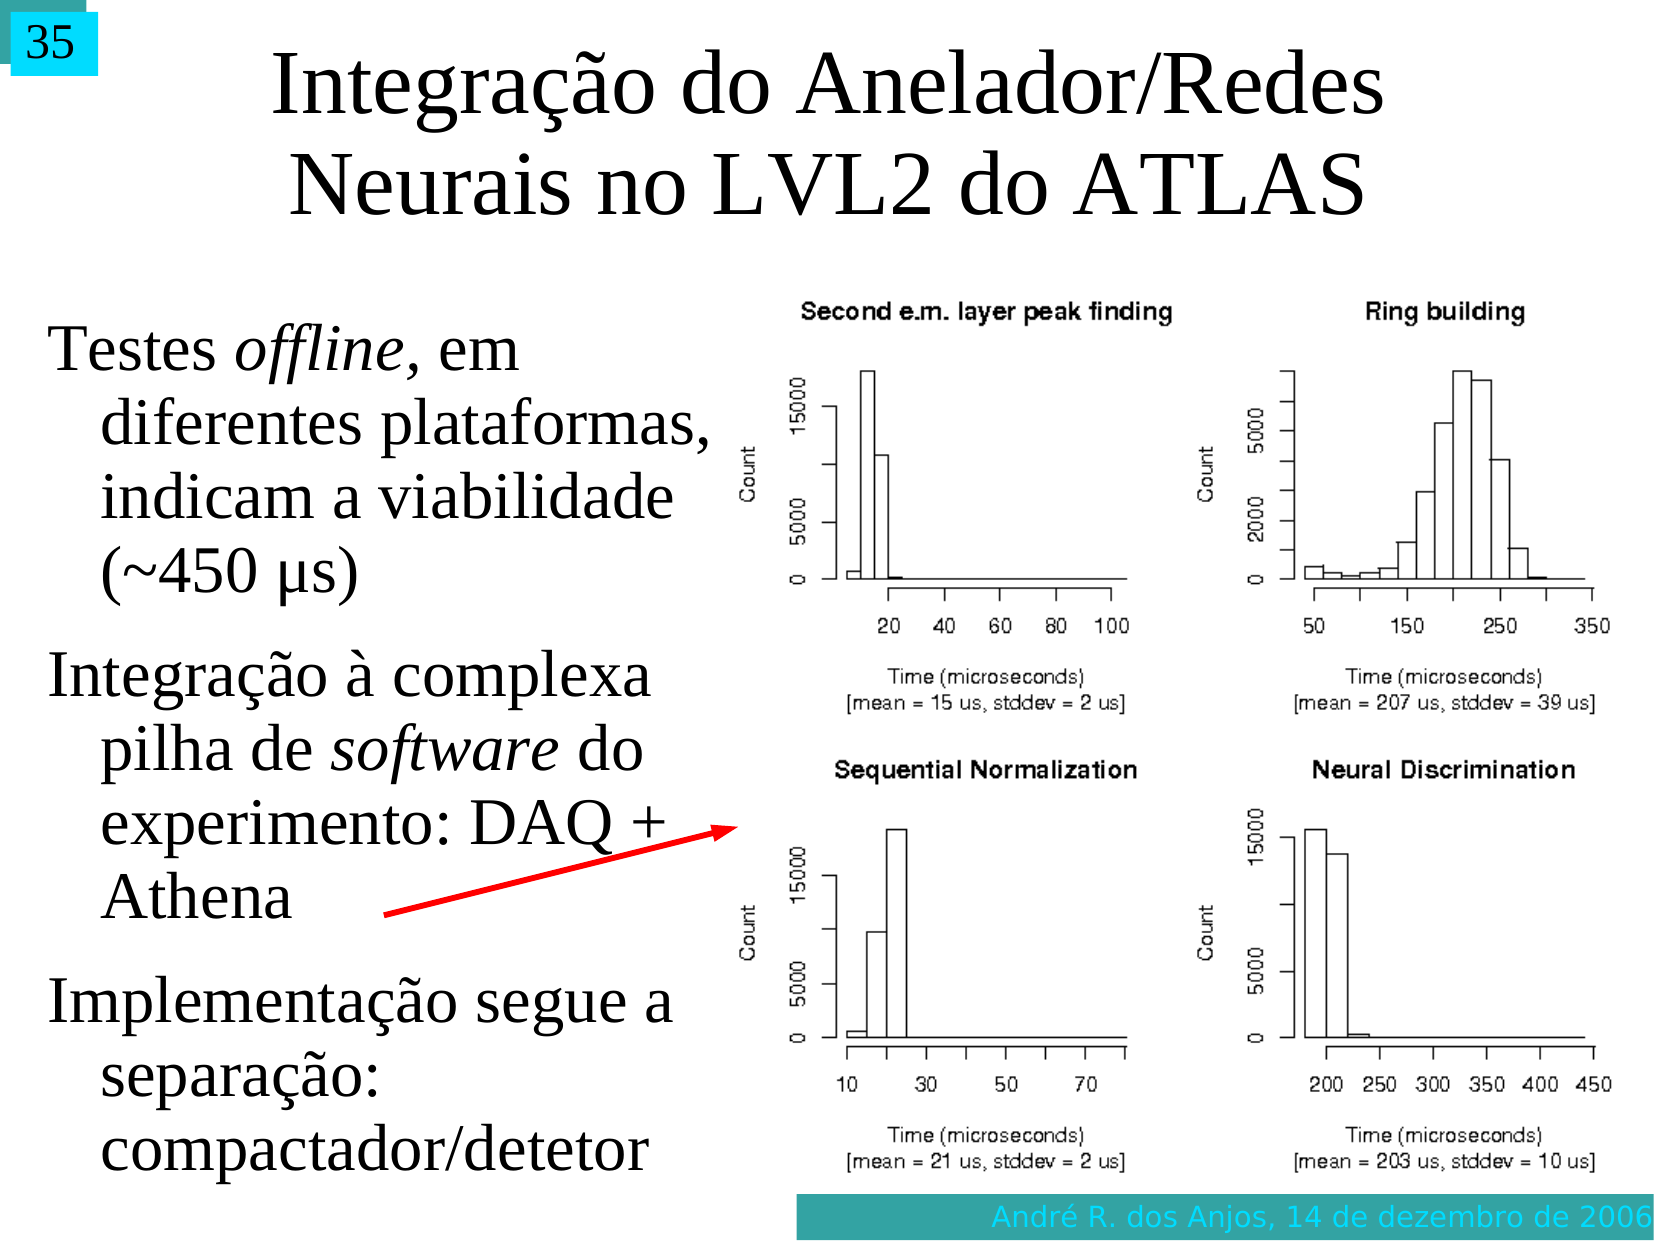

# Integração do Anelador/Redes Neurais no LVL2 do ATLAS
Testes offline, em diferentes plataformas, indicam a viabilidade (~450 μs)
Integração à complexa pilha de software do experimento: DAQ + Athena
Implementação segue a separação: compactador/detetor